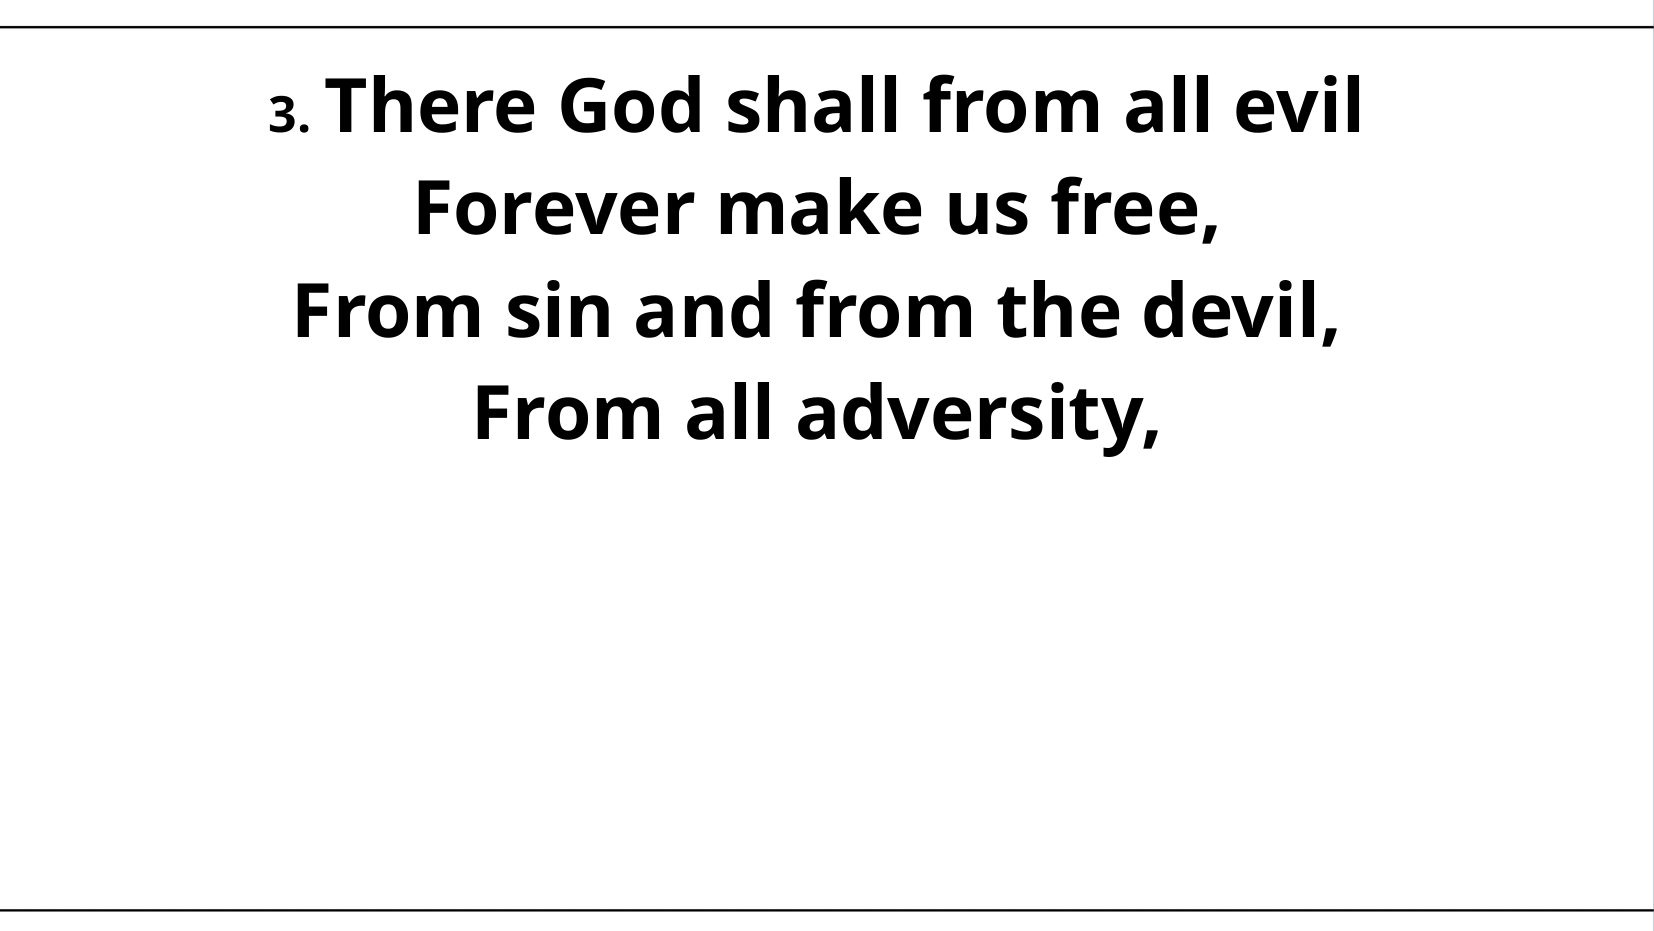

3. There God shall from all evil
Forever make us free,
From sin and from the devil,
From all adversity,